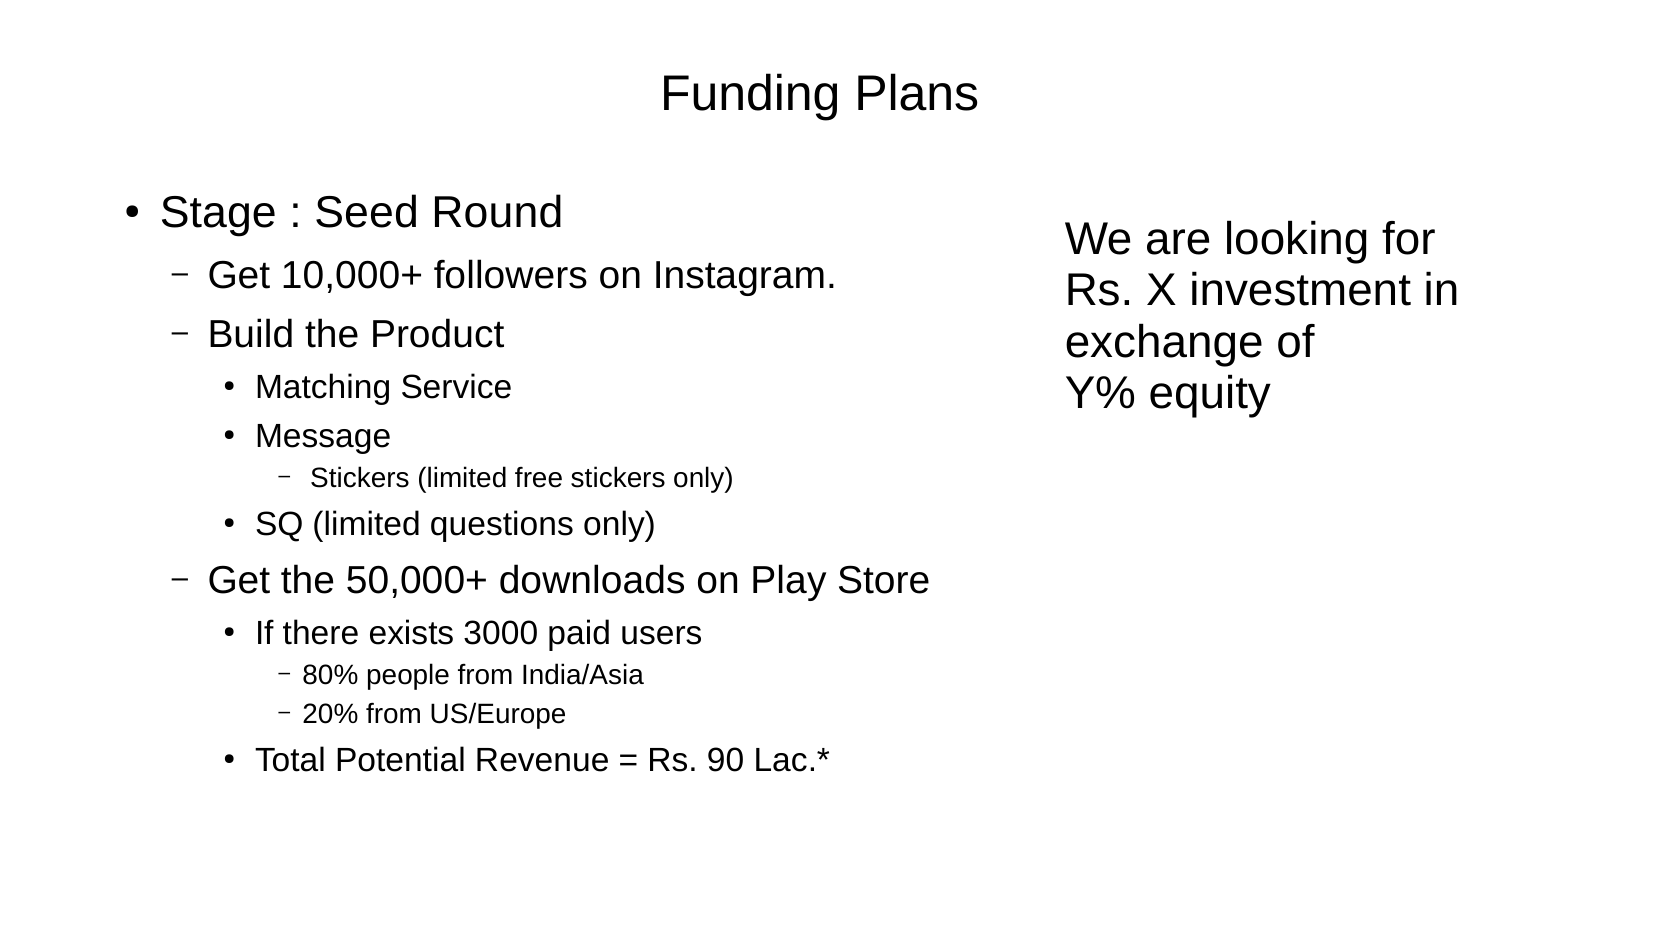

# Funding Plans
Stage : Seed Round
Get 10,000+ followers on Instagram.
Build the Product
Matching Service
Message
 Stickers (limited free stickers only)
SQ (limited questions only)
Get the 50,000+ downloads on Play Store
If there exists 3000 paid users
80% people from India/Asia
20% from US/Europe
Total Potential Revenue = Rs. 90 Lac.*
We are looking for Rs. X investment in exchange of
Y% equity